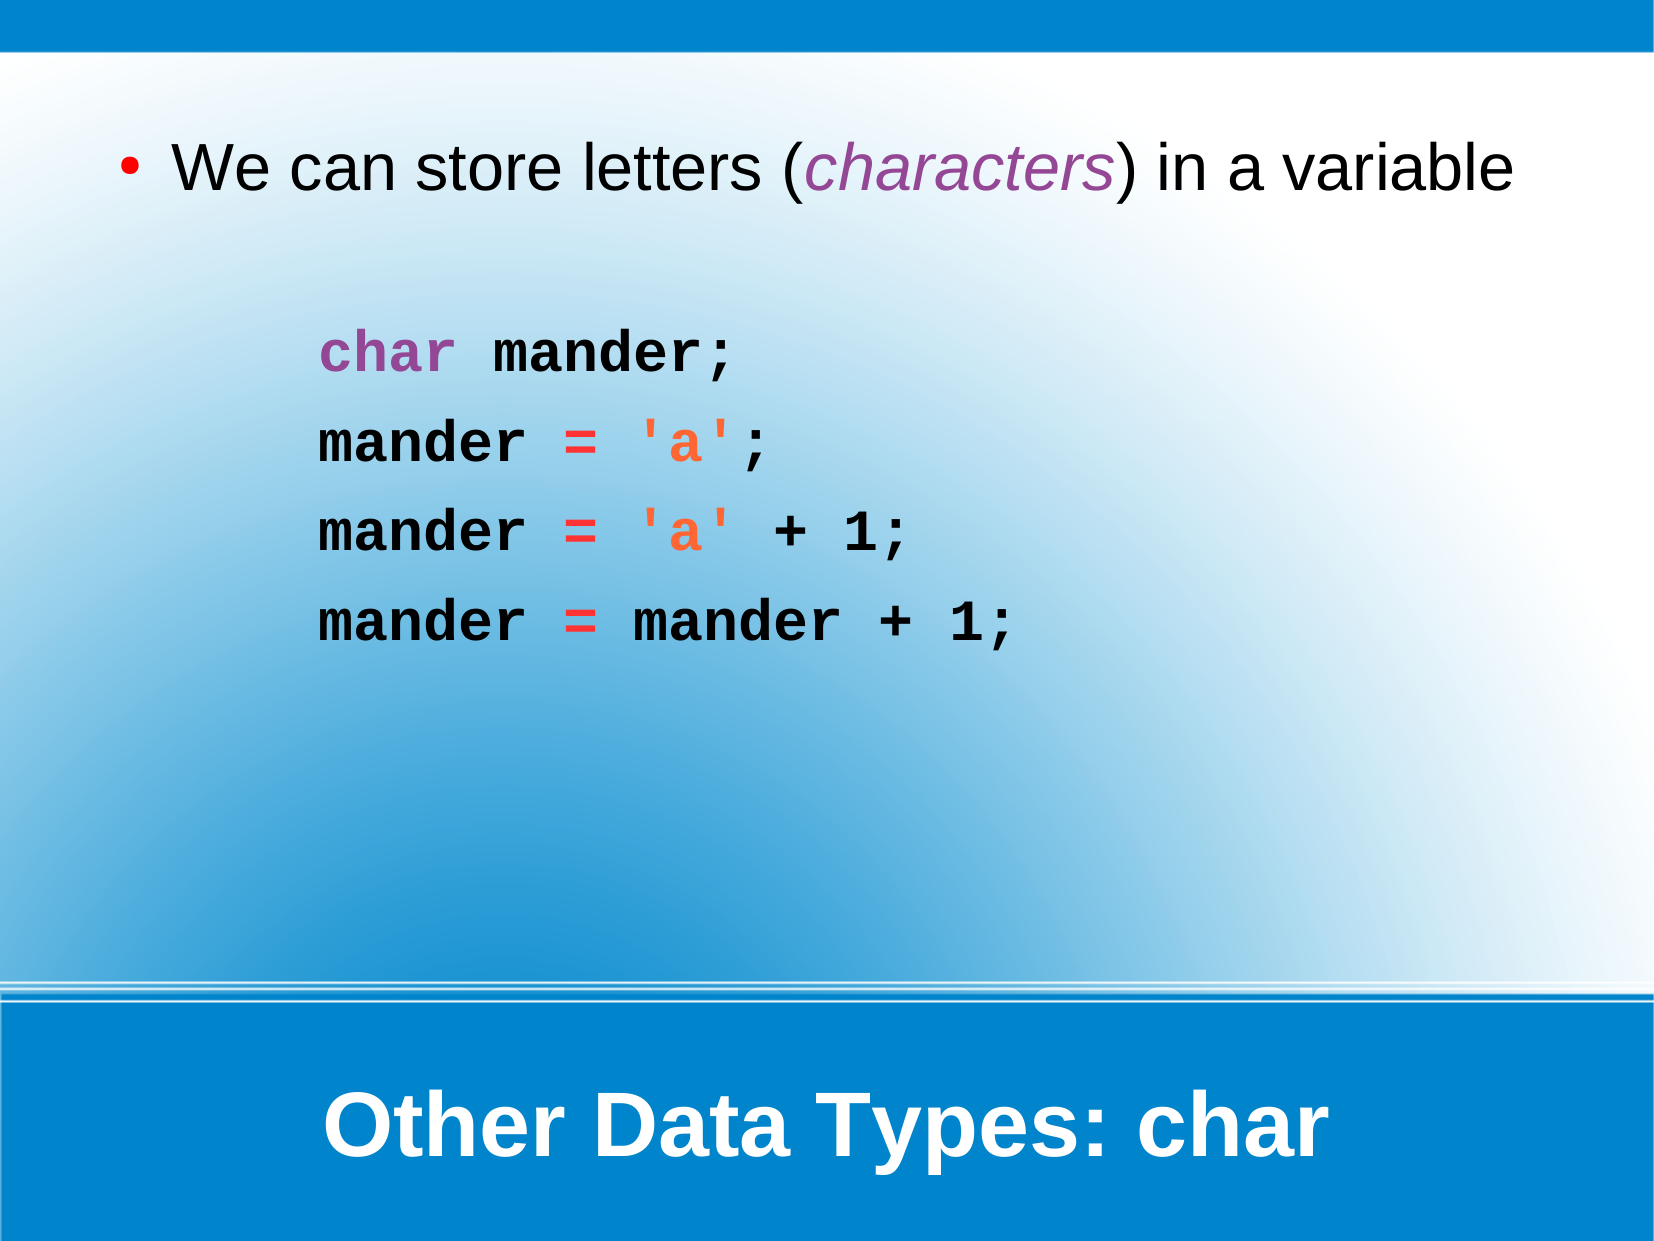

We can store letters (characters) in a variable
char mander;
mander = 'a';
mander = 'a' + 1;
mander = mander + 1;
# Other Data Types: char